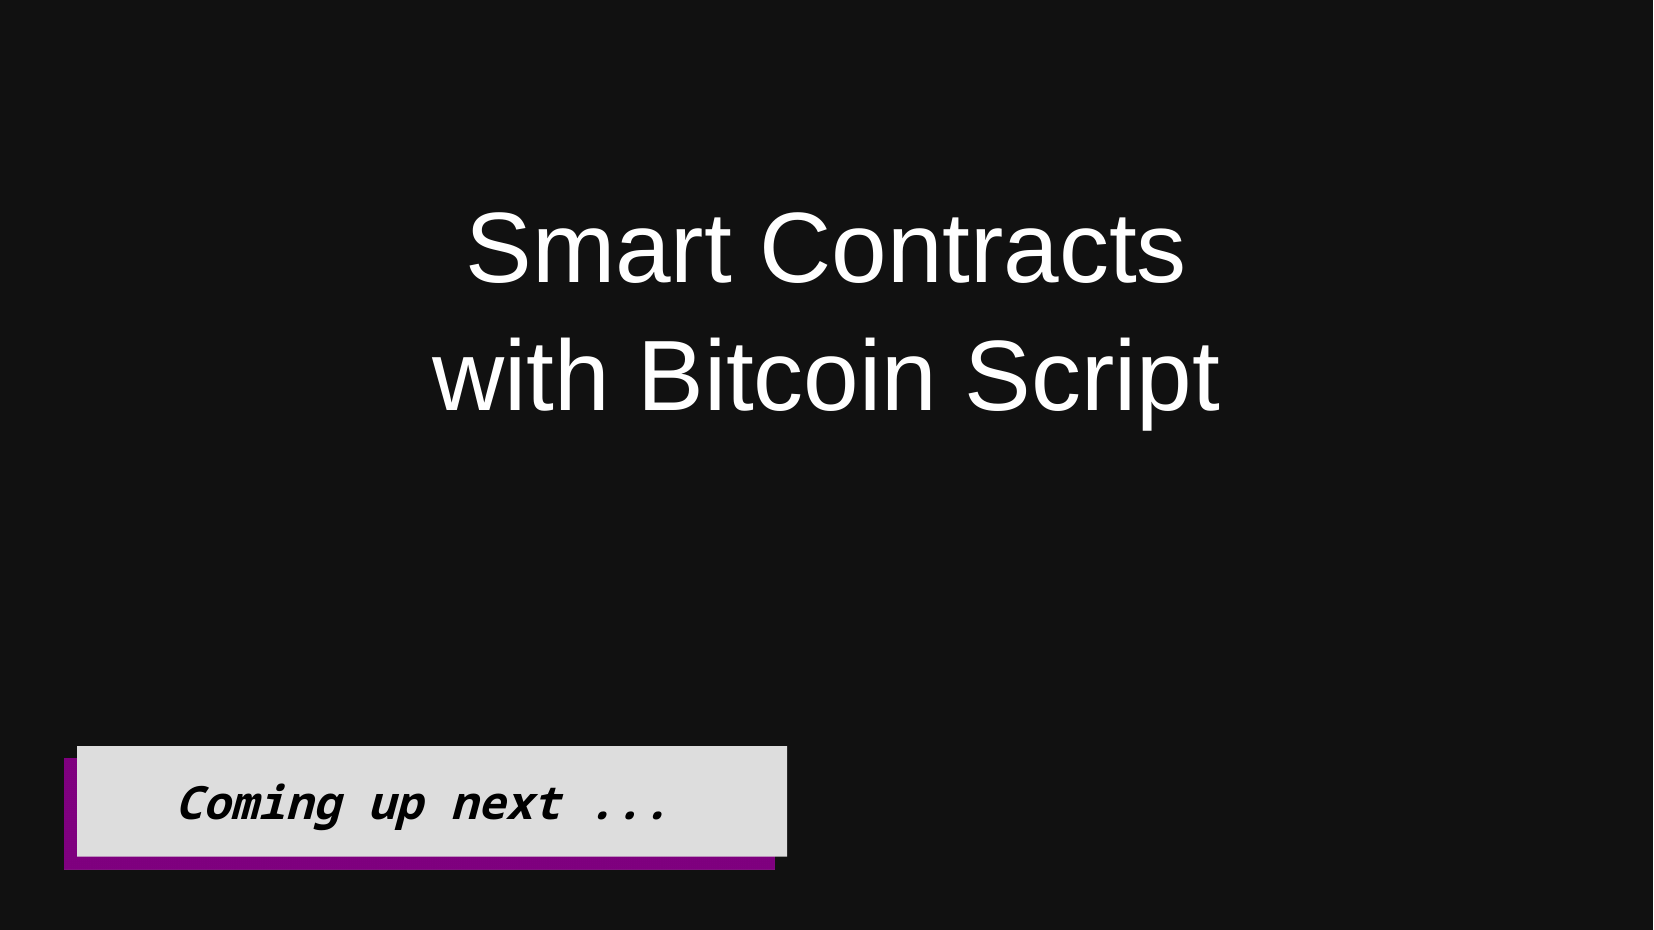

# Smart Contracts with Bitcoin Script
Coming up next ...